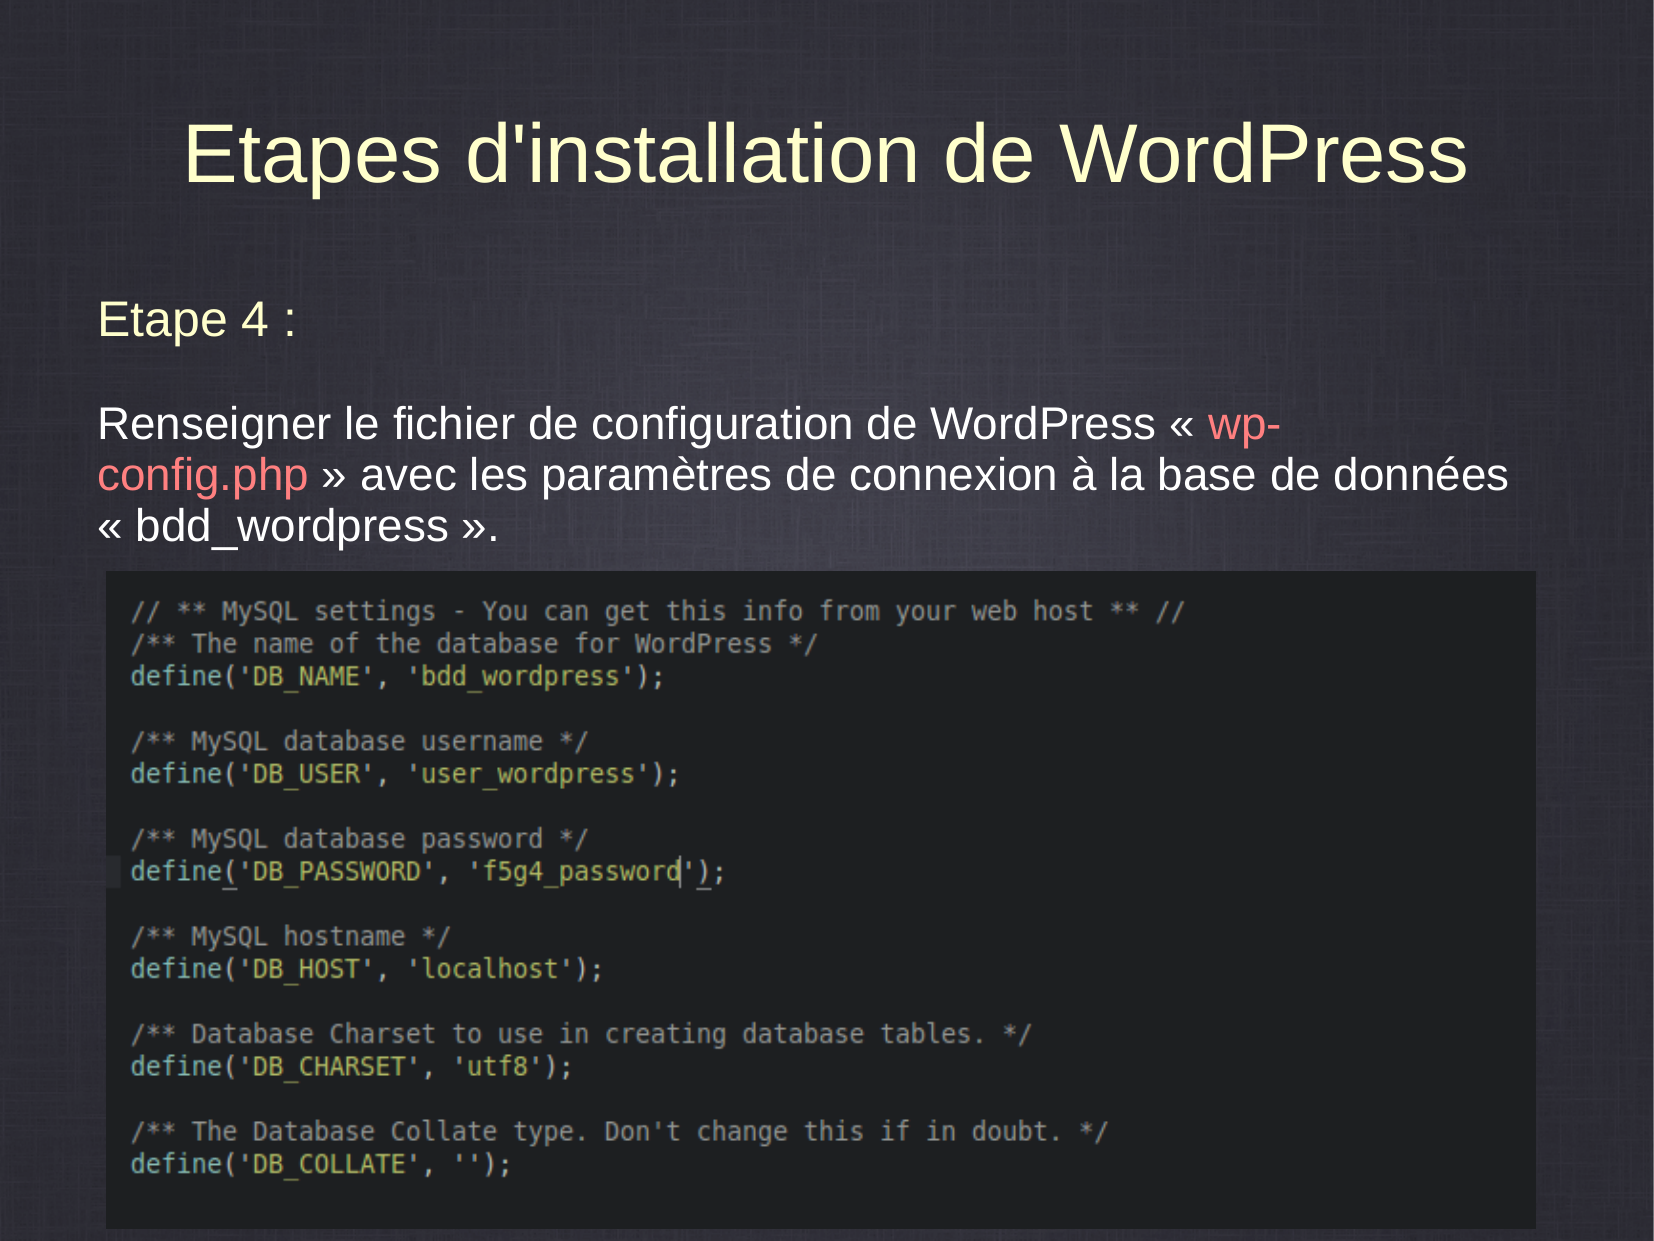

Etapes d'installation de WordPress
Etape 4 :
Renseigner le fichier de configuration de WordPress « wp-config.php » avec les paramètres de connexion à la base de données « bdd_wordpress ».